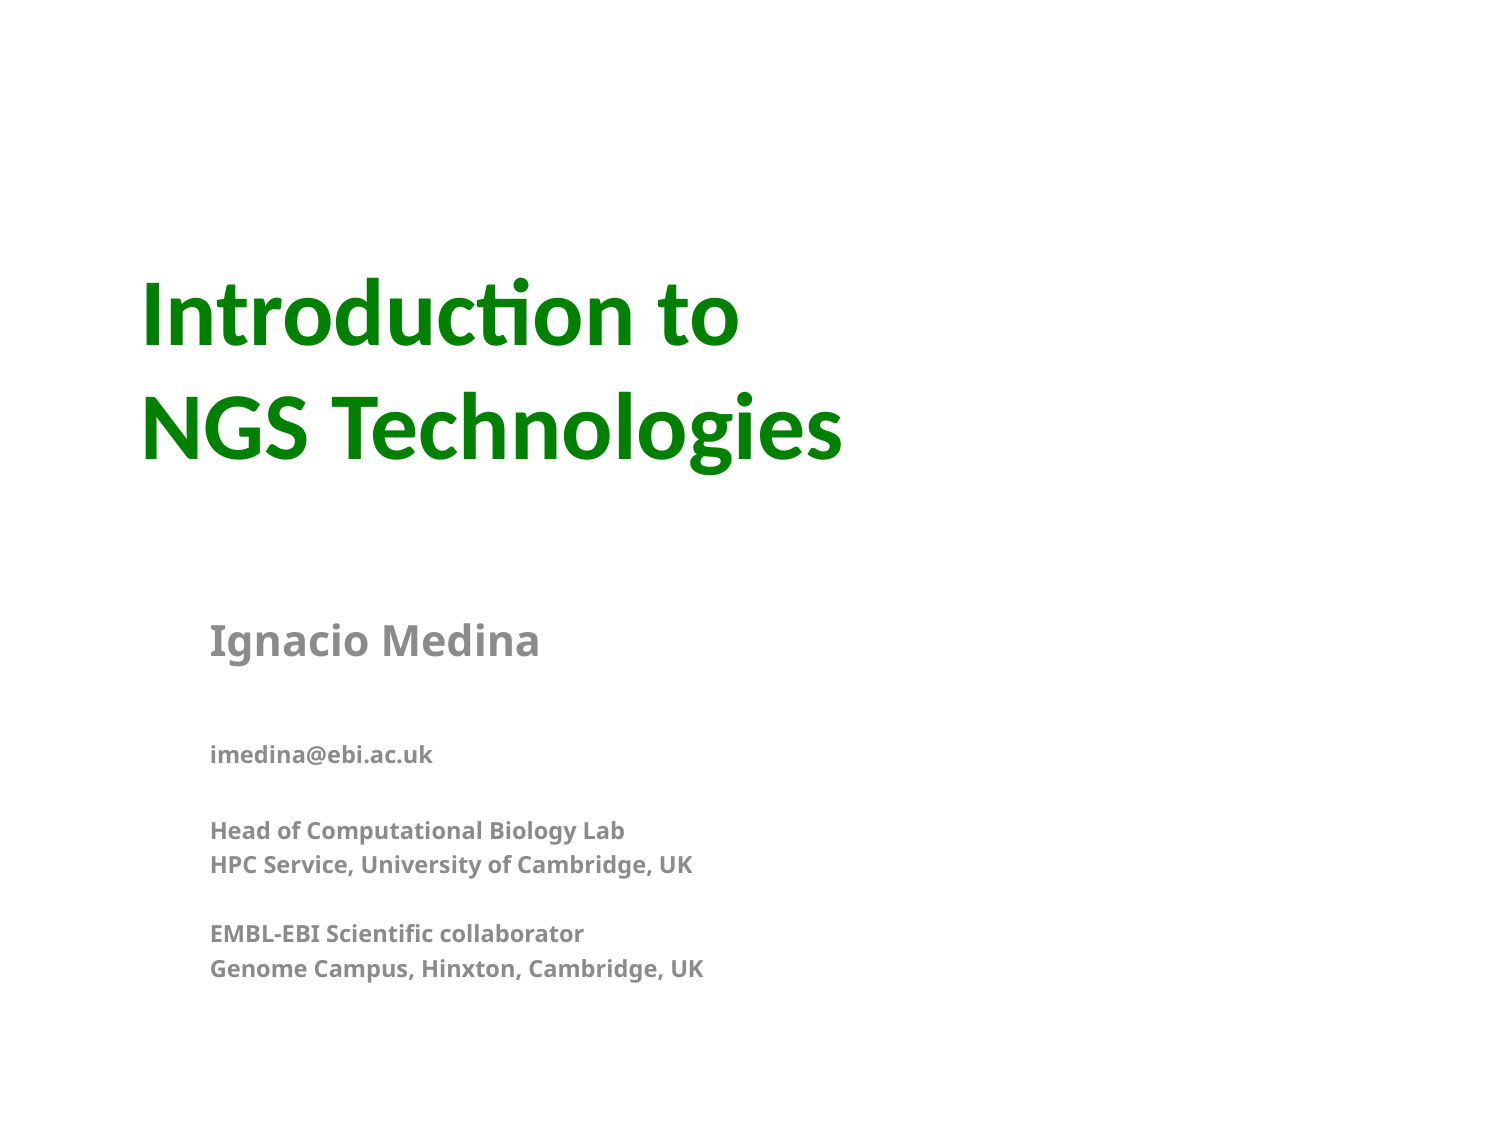

# Introduction to NGS Technologies
Ignacio Medina
imedina@ebi.ac.uk
Head of Computational Biology Lab
HPC Service, University of Cambridge, UK
EMBL-EBI Scientific collaborator
Genome Campus, Hinxton, Cambridge, UK